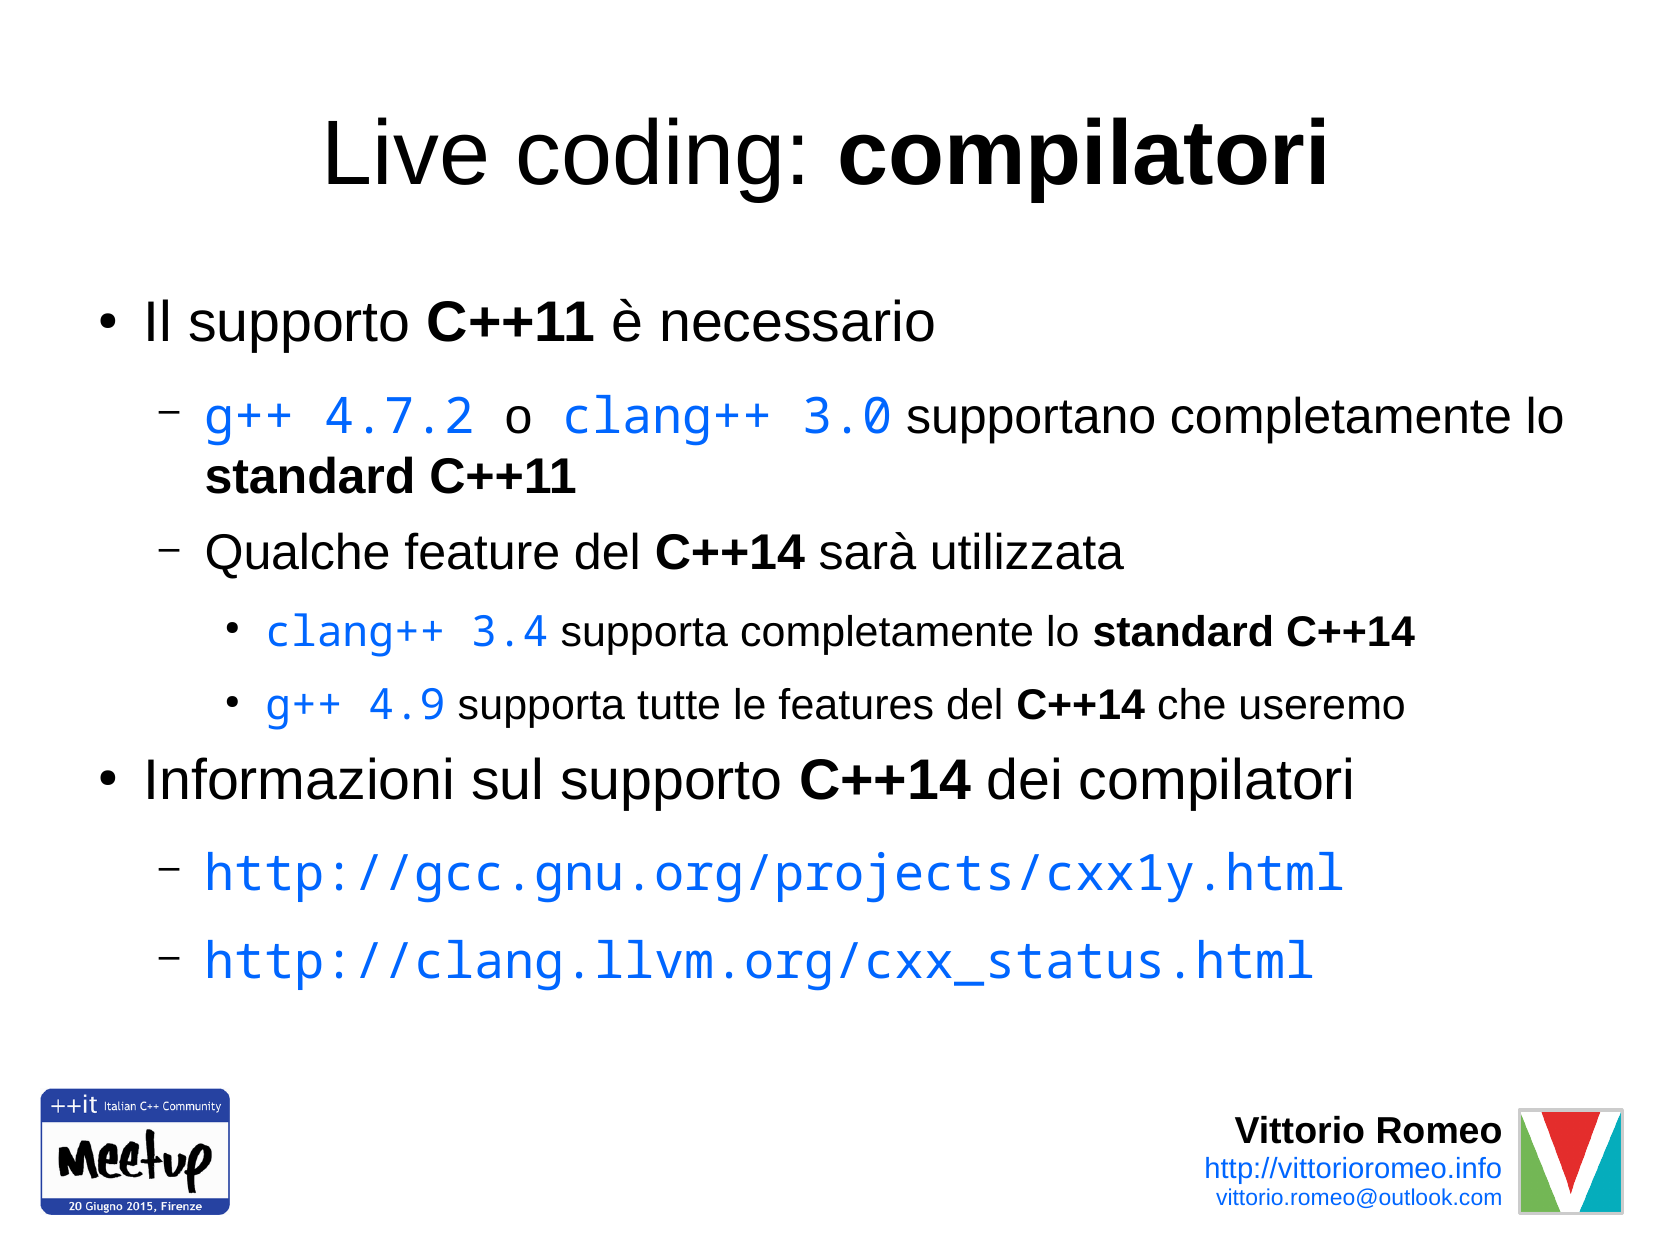

# Live coding: compilatori
Il supporto C++11 è necessario
g++ 4.7.2 o clang++ 3.0 supportano completamente lo
standard C++11
Qualche feature del C++14 sarà utilizzata
clang++ 3.4 supporta completamente lo standard C++14
g++ 4.9 supporta tutte le features del C++14 che useremo
Informazioni sul supporto C++14 dei compilatori
http://gcc.gnu.org/projects/cxx1y.html
http://clang.llvm.org/cxx_status.html